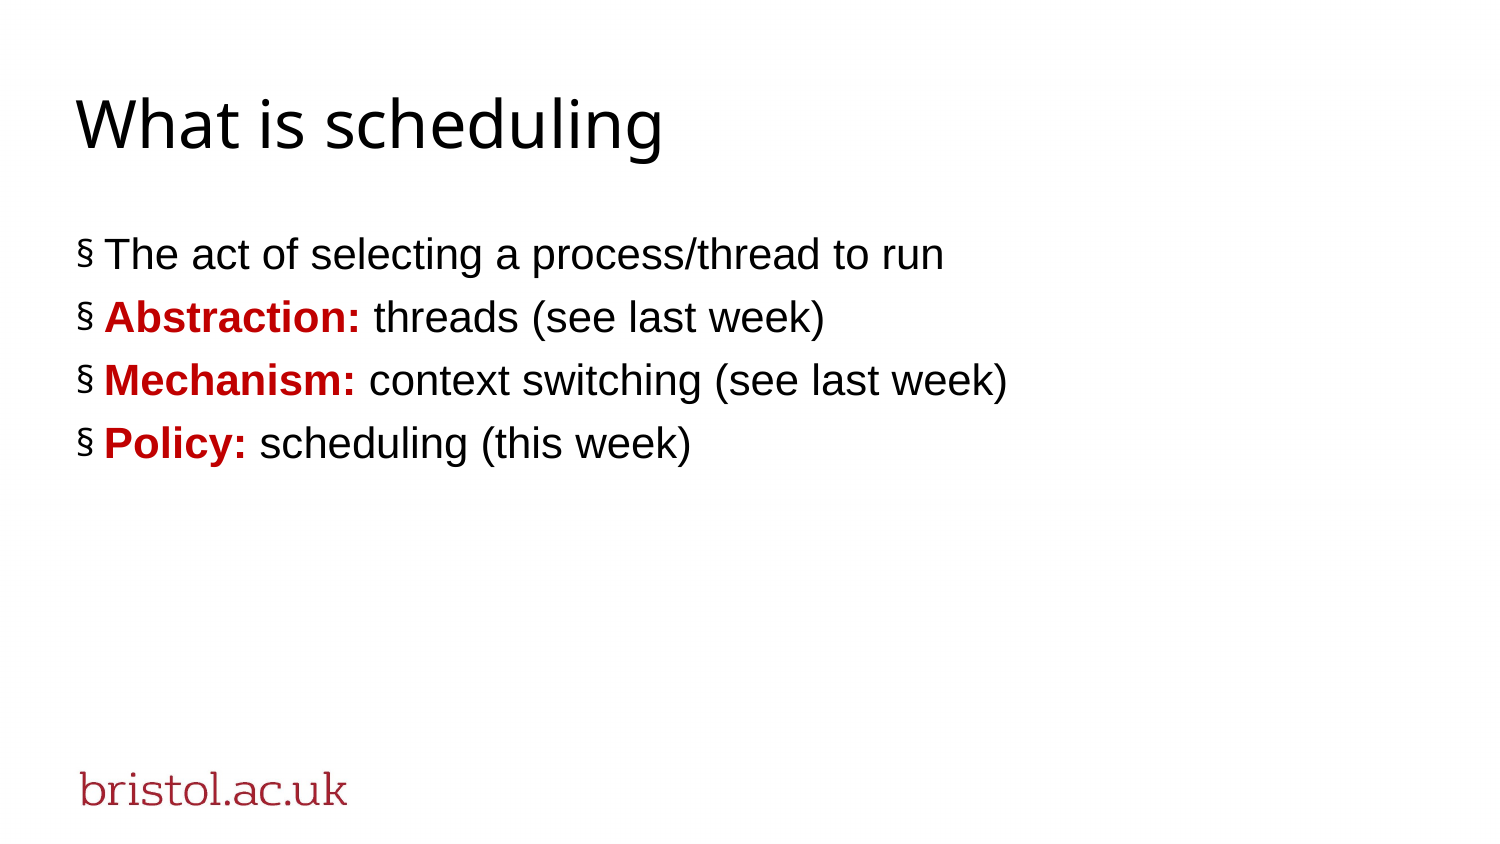

# What is scheduling
The act of selecting a process/thread to run
Abstraction: threads (see last week)
Mechanism: context switching (see last week)
Policy: scheduling (this week)